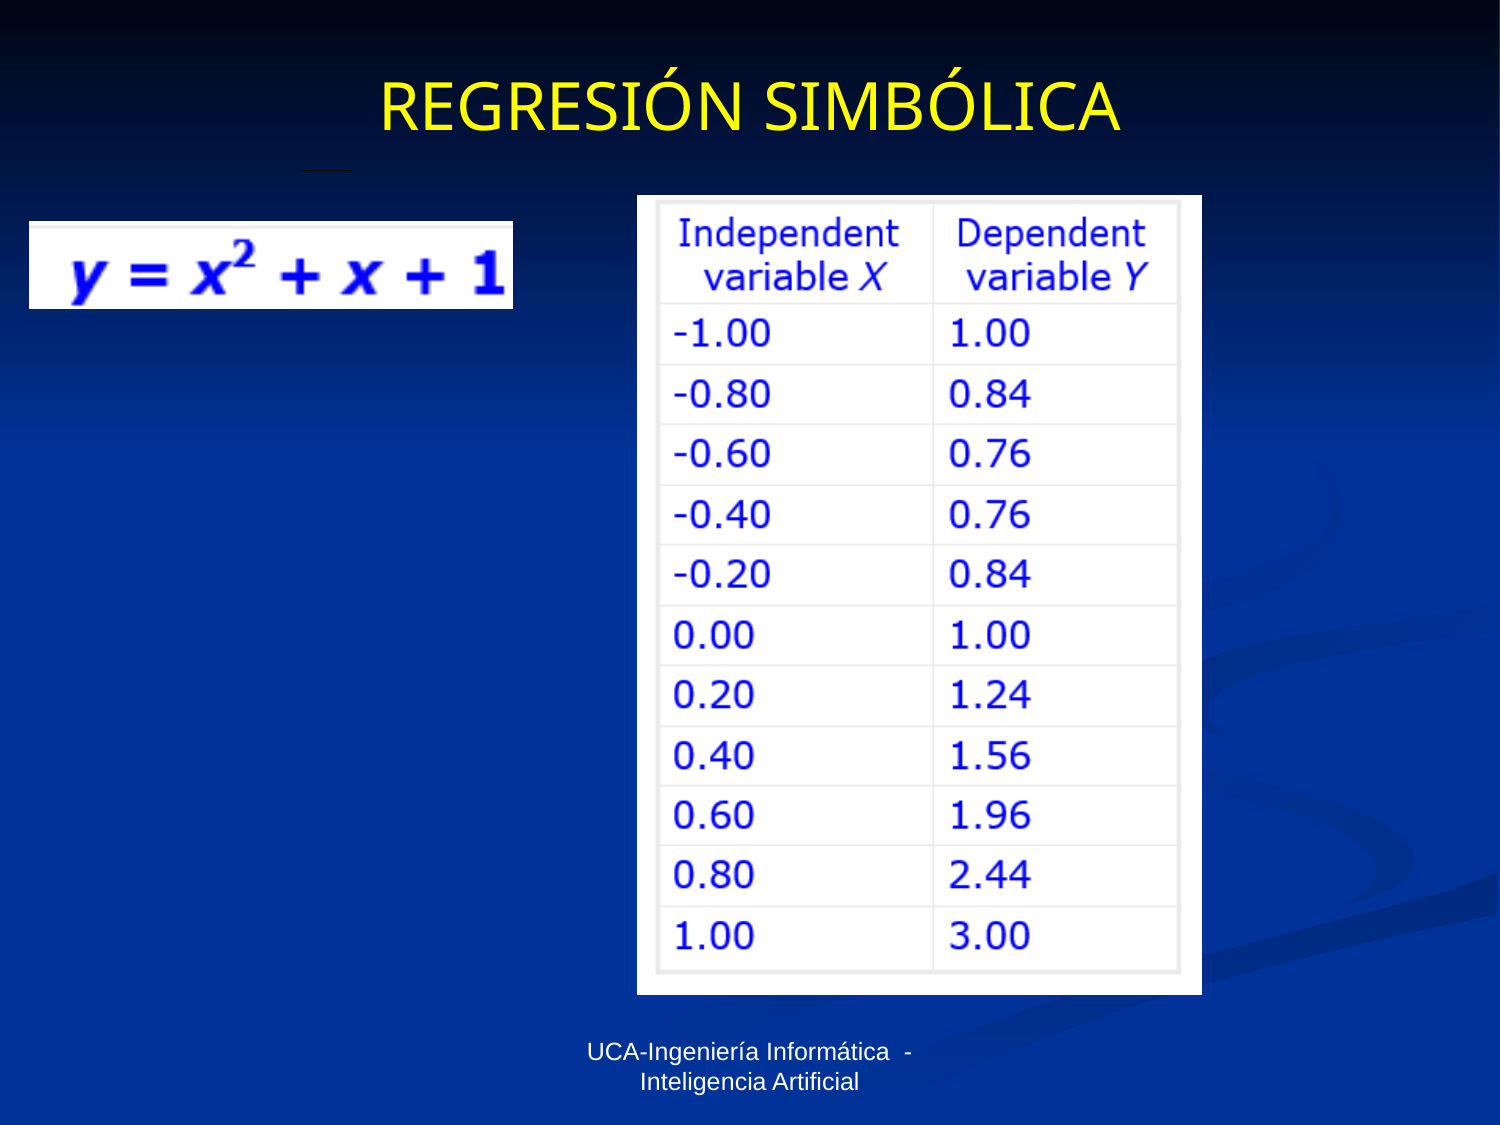

# REGRESIÓN SIMBÓLICA
UCA-Ingeniería Informática - Inteligencia Artificial